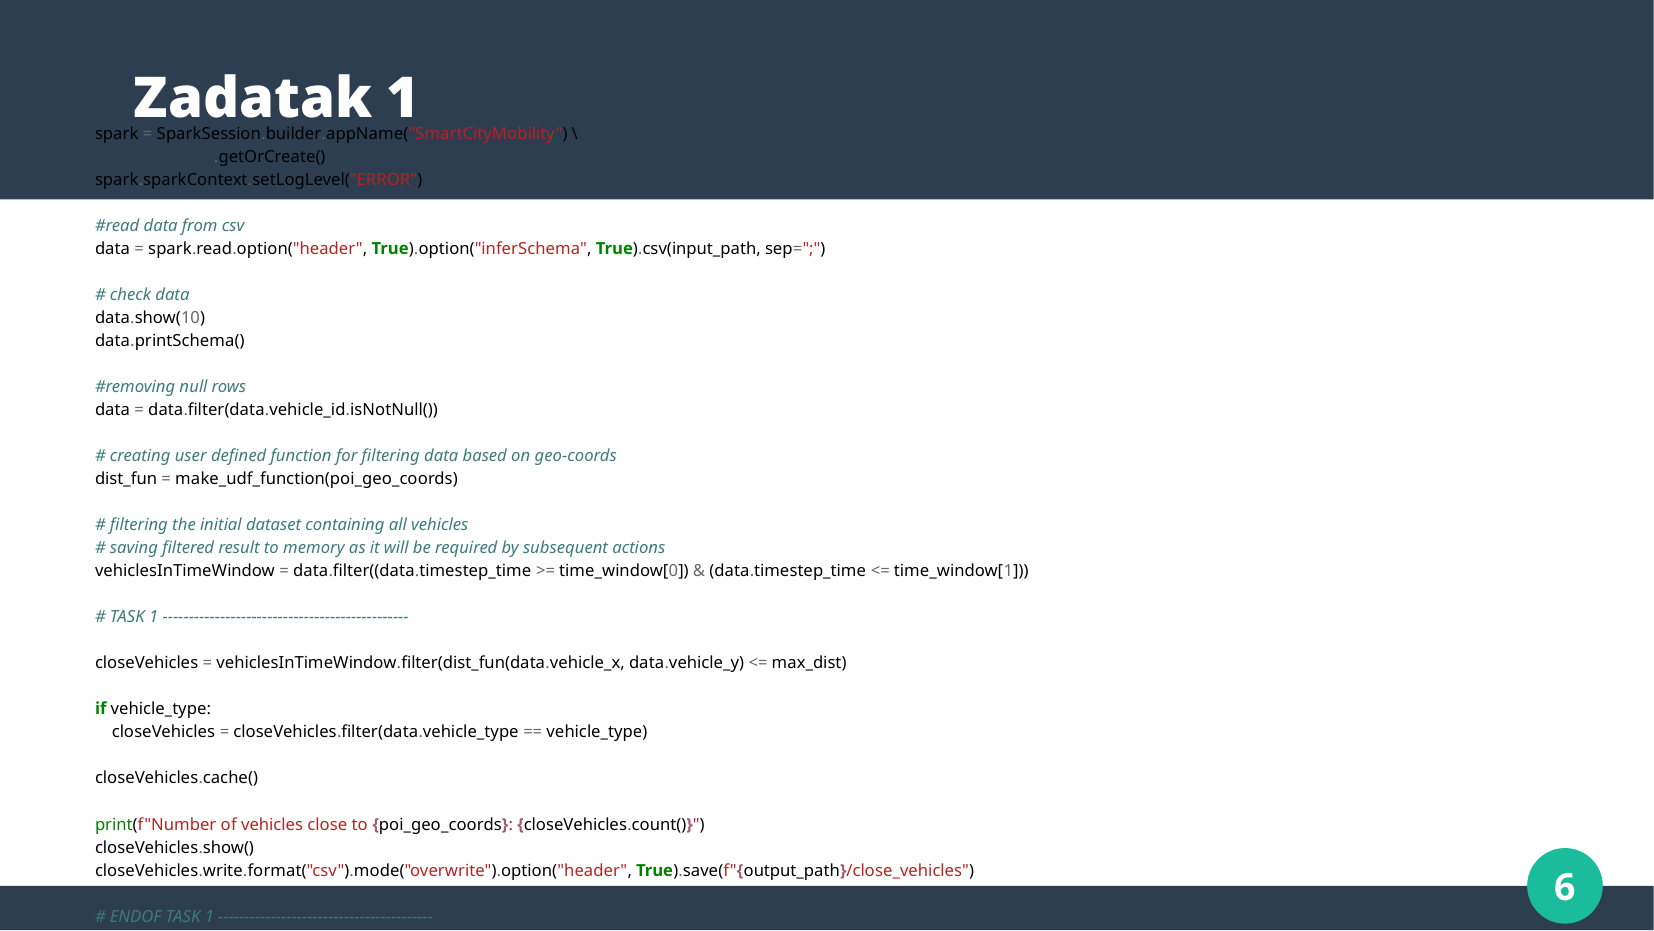

# Zadatak 1
 spark = SparkSession.builder.appName("SmartCityMobility") \
 .getOrCreate()
 spark.sparkContext.setLogLevel("ERROR")
 #read data from csv
 data = spark.read.option("header", True).option("inferSchema", True).csv(input_path, sep=";")
 # check data
 data.show(10)
 data.printSchema()
 #removing null rows
 data = data.filter(data.vehicle_id.isNotNull())
 # creating user defined function for filtering data based on geo-coords
 dist_fun = make_udf_function(poi_geo_coords)
 # filtering the initial dataset containing all vehicles
 # saving filtered result to memory as it will be required by subsequent actions
 vehiclesInTimeWindow = data.filter((data.timestep_time >= time_window[0]) & (data.timestep_time <= time_window[1]))
 # TASK 1 -----------------------------------------------
 closeVehicles = vehiclesInTimeWindow.filter(dist_fun(data.vehicle_x, data.vehicle_y) <= max_dist)
 if vehicle_type:
 closeVehicles = closeVehicles.filter(data.vehicle_type == vehicle_type)
 closeVehicles.cache()
 print(f"Number of vehicles close to {poi_geo_coords}: {closeVehicles.count()}")
 closeVehicles.show()
 closeVehicles.write.format("csv").mode("overwrite").option("header", True).save(f"{output_path}/close_vehicles")
 # ENDOF TASK 1 -----------------------------------------